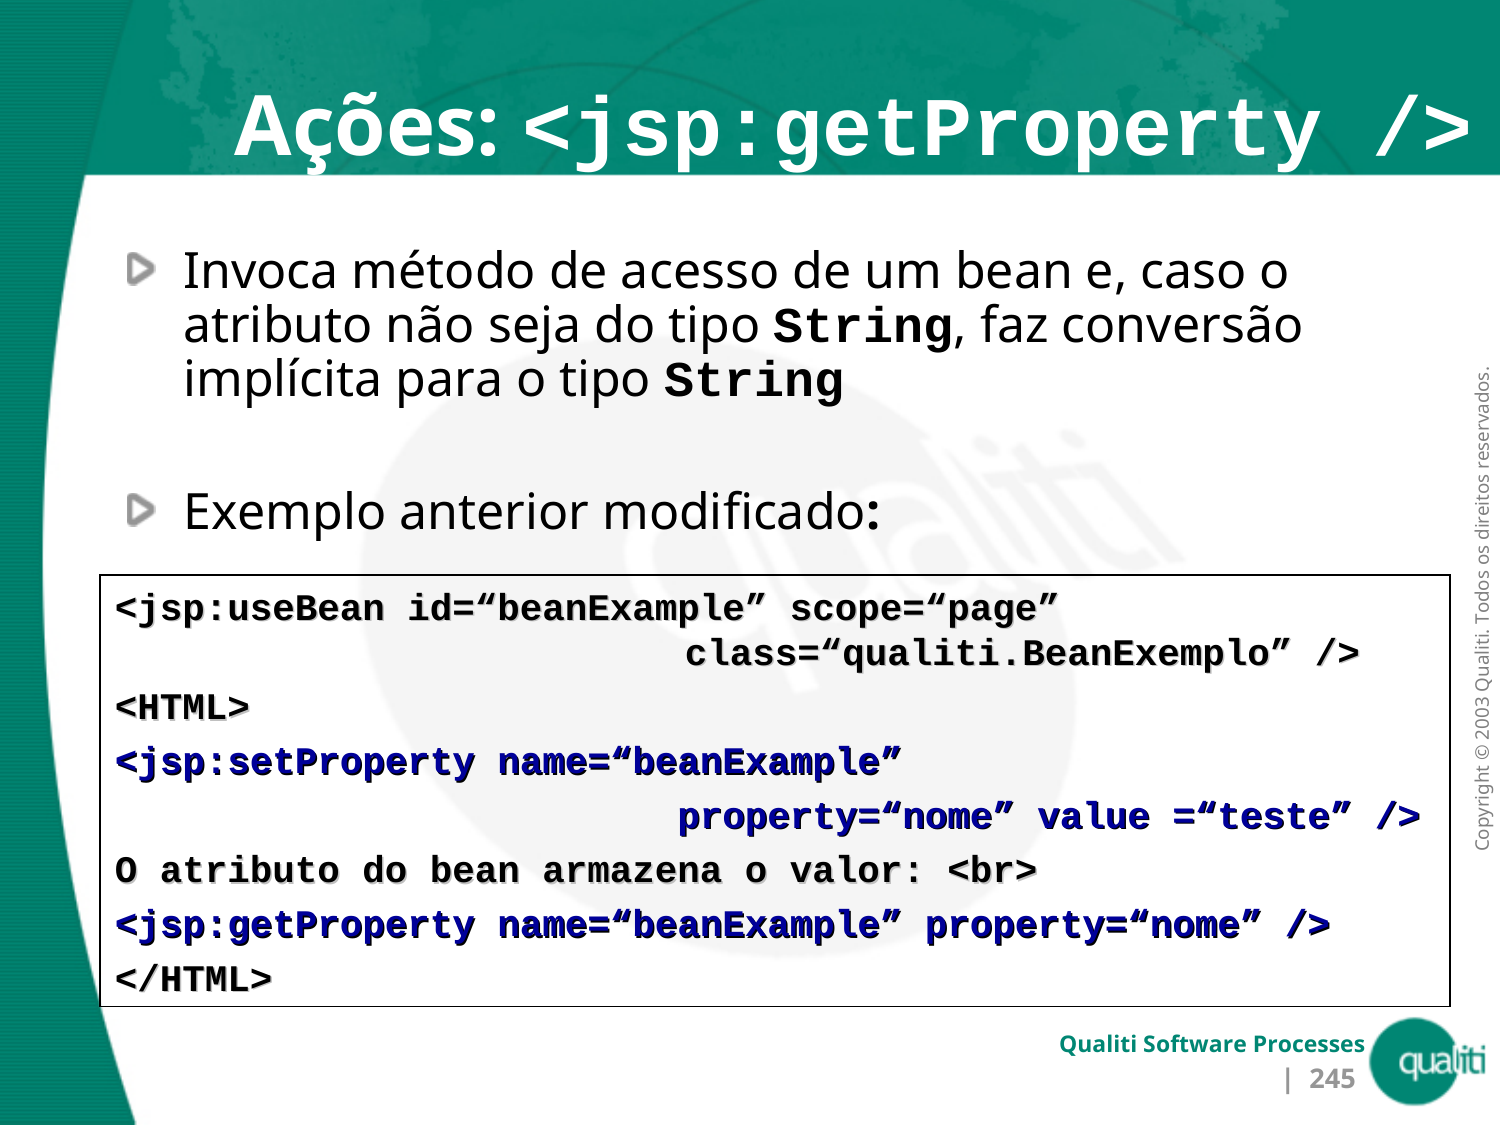

# Ações: <jsp:getProperty />
Invoca método de acesso de um bean e, caso o atributo não seja do tipo String, faz conversão implícita para o tipo String
Exemplo anterior modificado:
<jsp:useBean id=“beanExample” scope=“page” 		 		 class=“qualiti.BeanExemplo” />
<HTML>
<jsp:setProperty name=“beanExample”
 property=“nome” value =“teste” />
O atributo do bean armazena o valor: <br>
<jsp:getProperty name=“beanExample” property=“nome” />
</HTML>